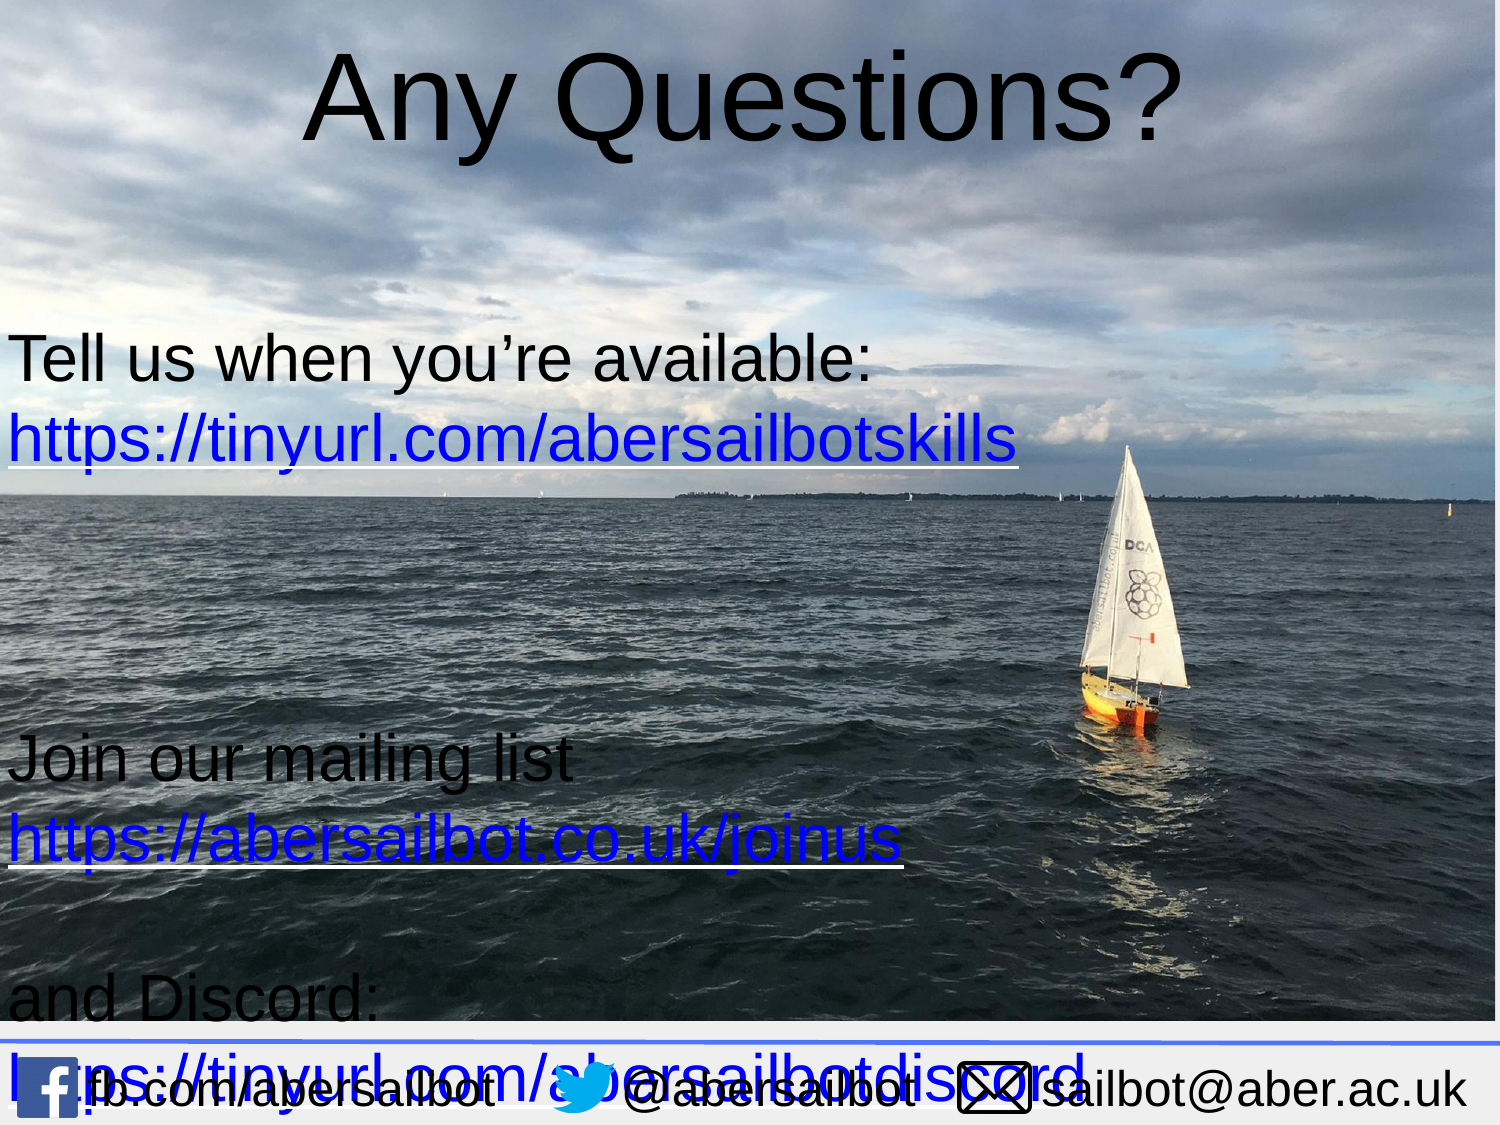

Any Questions?
Tell us when you’re available:
https://tinyurl.com/abersailbotskills
Join our mailing list https://abersailbot.co.uk/joinus
and Discord:
https://tinyurl.com/abersailbotdiscord
 fb.com/abersailbot @abersailbot sailbot@aber.ac.uk